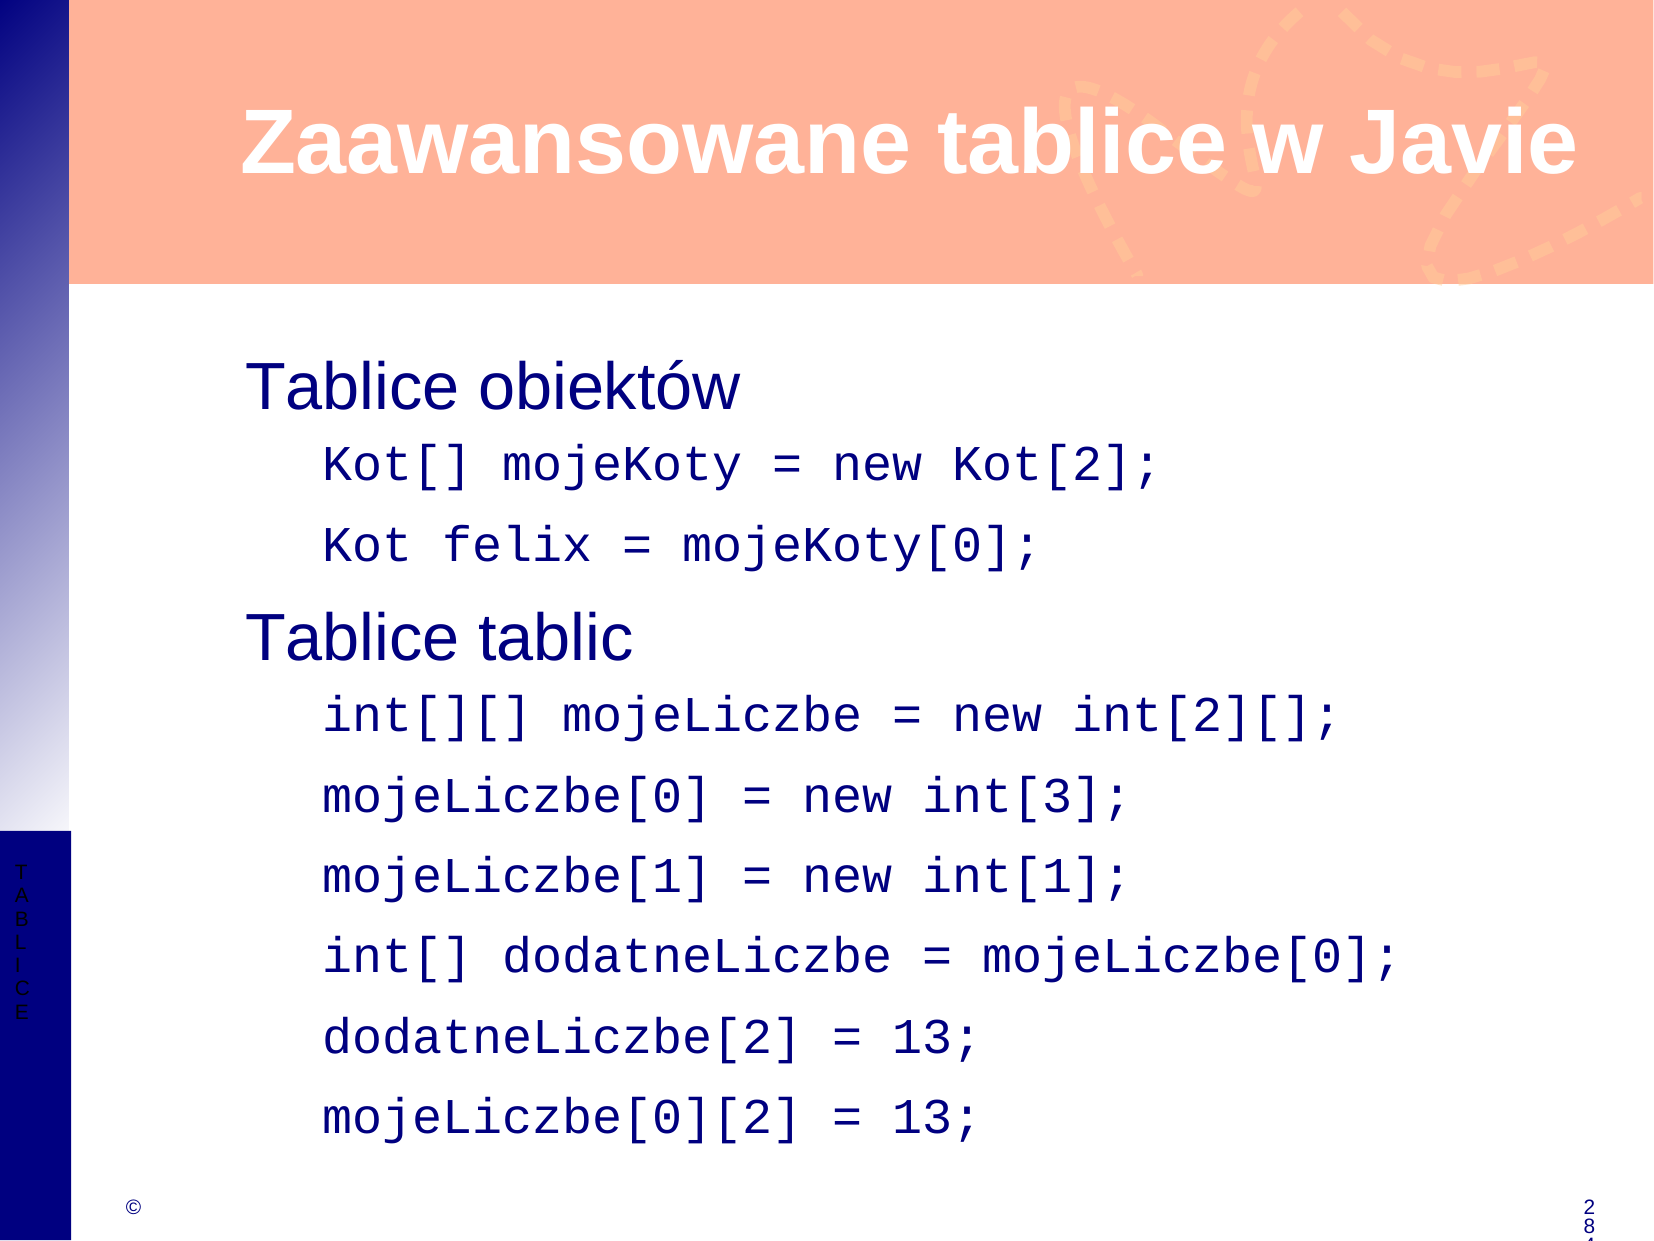

Zaawansowane tablice w Javie
# Tablice obiektów
Kot[] mojeKoty = new Kot[2];
Kot felix = mojeKoty[0];
Tablice tablic
int[][] mojeLiczbe = new int[2][];
mojeLiczbe[0] = new int[3];
mojeLiczbe[1] = new int[1];
int[] dodatneLiczbe = mojeLiczbe[0];
dodatneLiczbe[2] = 13;
mojeLiczbe[0][2] = 13;
T
A
B
L
I
C
E